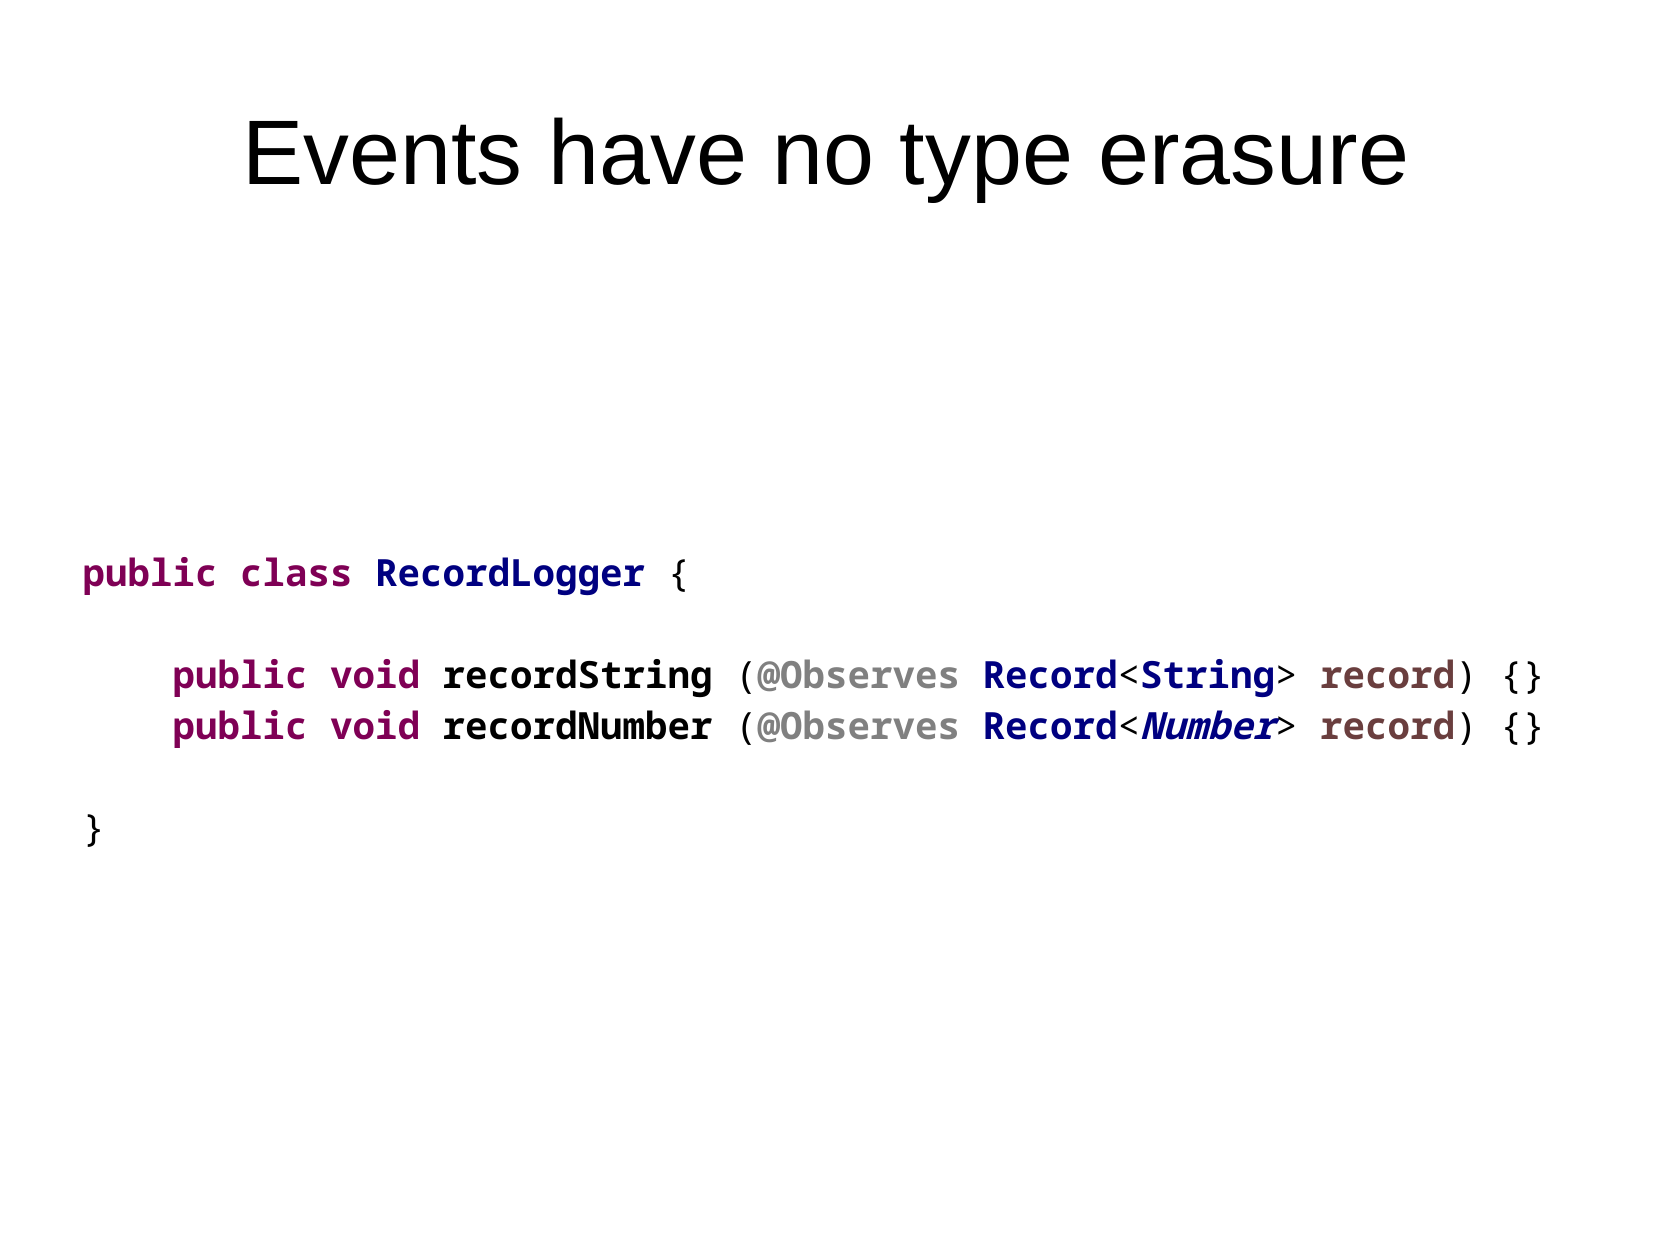

# Events have no type erasure
public class RecordLogger {
 public void recordString (@Observes Record<String> record) {}
 public void recordNumber (@Observes Record<Number> record) {}
}